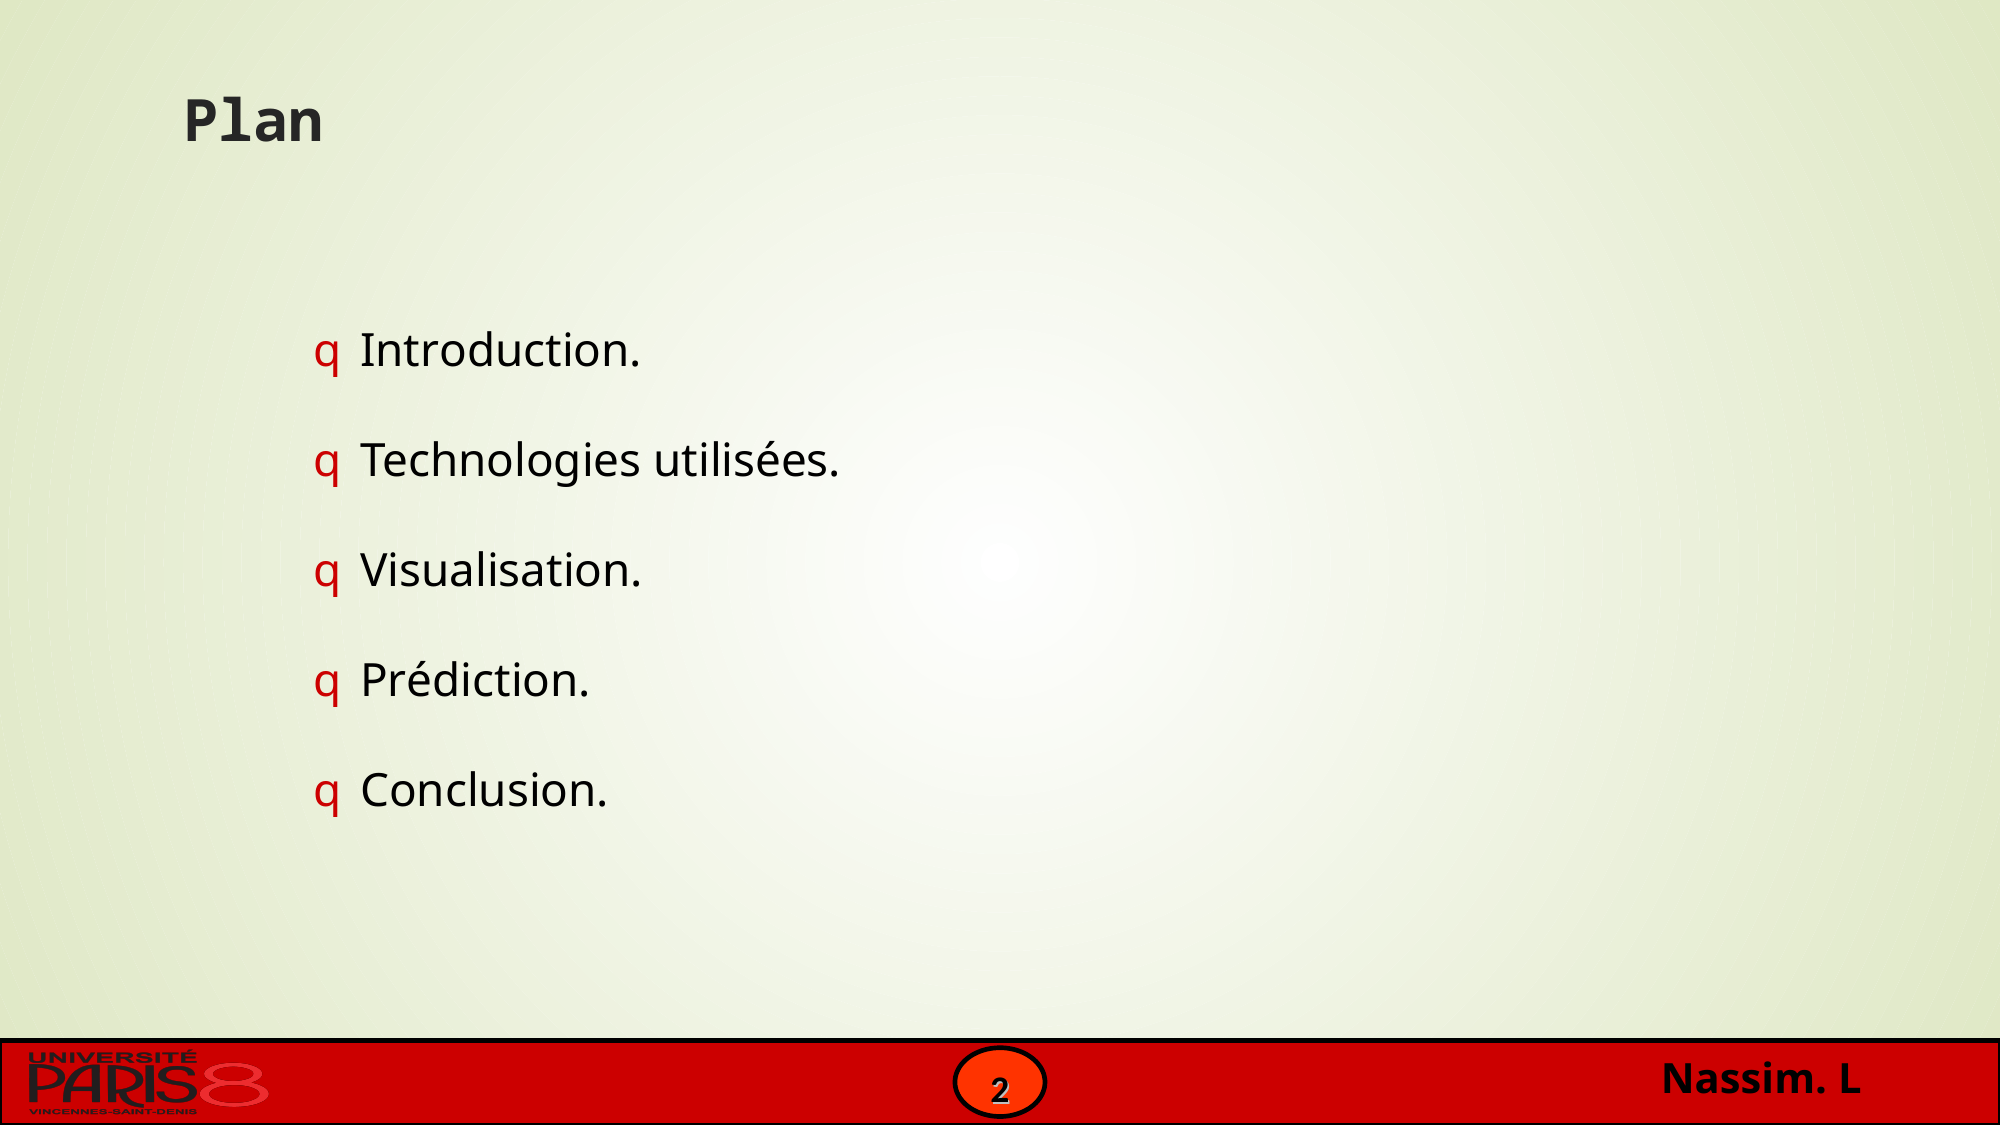

# Plan
Introduction.
Technologies utilisées.
Visualisation.
Prédiction.
Conclusion.
	Nassim. L
2